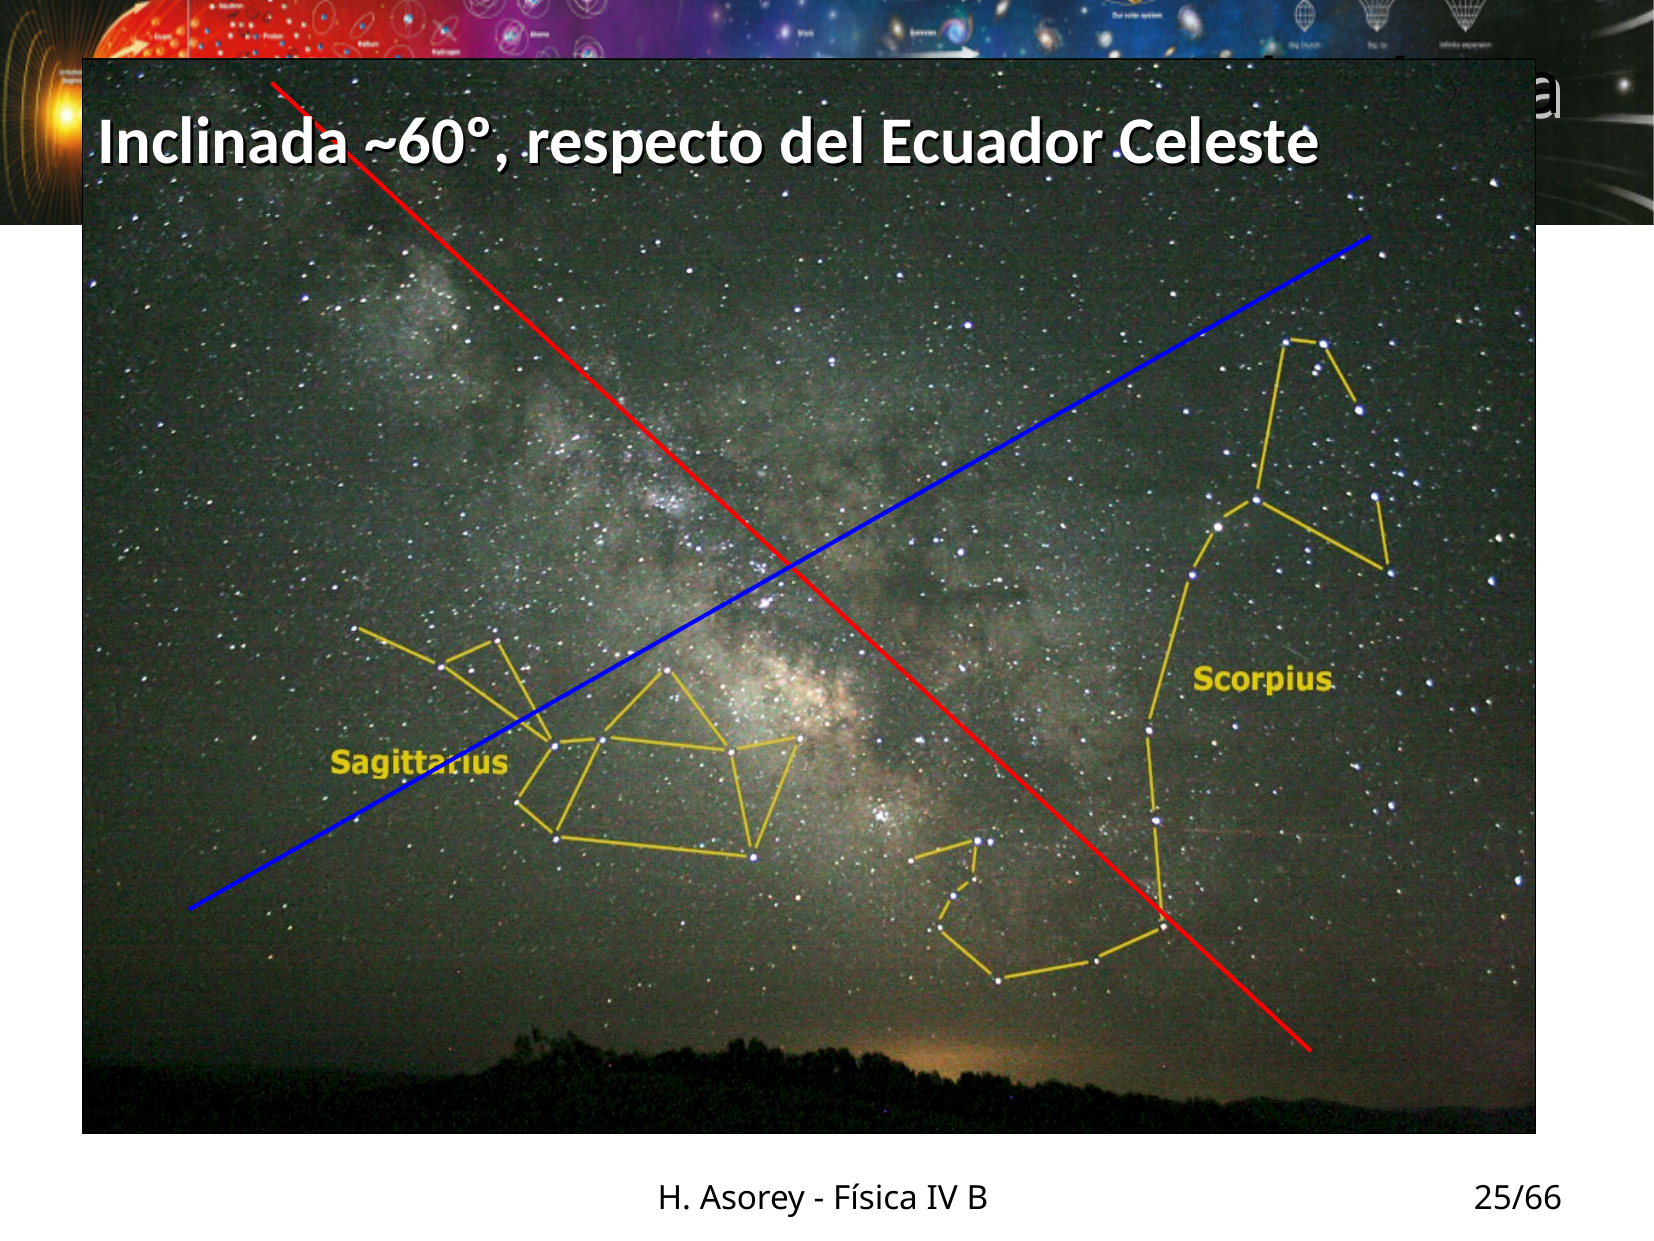

# La Vía Láctea
Inclinada ~60º, respecto del Ecuador Celeste
H. Asorey - Física IV B
25